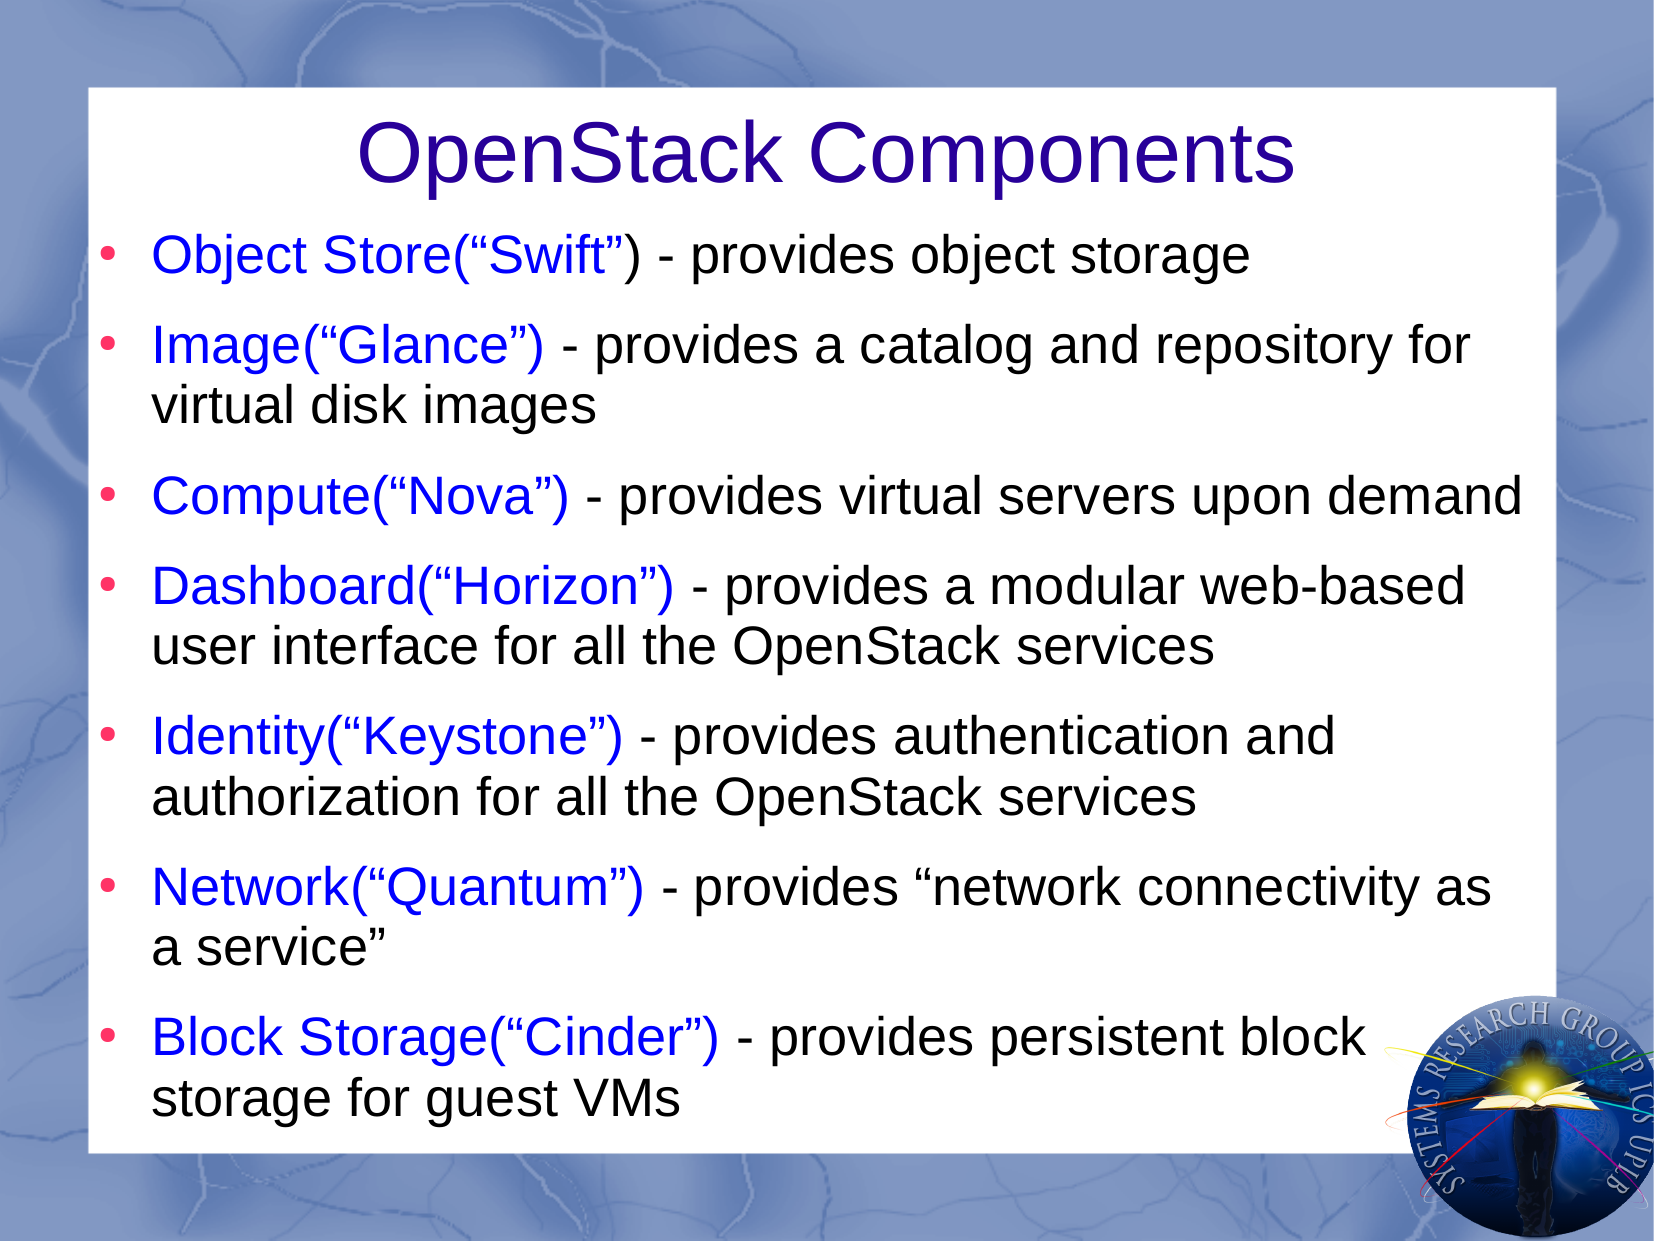

# OpenStack Components
Object Store(“Swift”) - provides object storage
Image(“Glance”) - provides a catalog and repository for virtual disk images
Compute(“Nova”) - provides virtual servers upon demand
Dashboard(“Horizon”) - provides a modular web-based user interface for all the OpenStack services
Identity(“Keystone”) - provides authentication and authorization for all the OpenStack services
Network(“Quantum”) - provides “network connectivity as a service”
Block Storage(“Cinder”) - provides persistent block storage for guest VMs